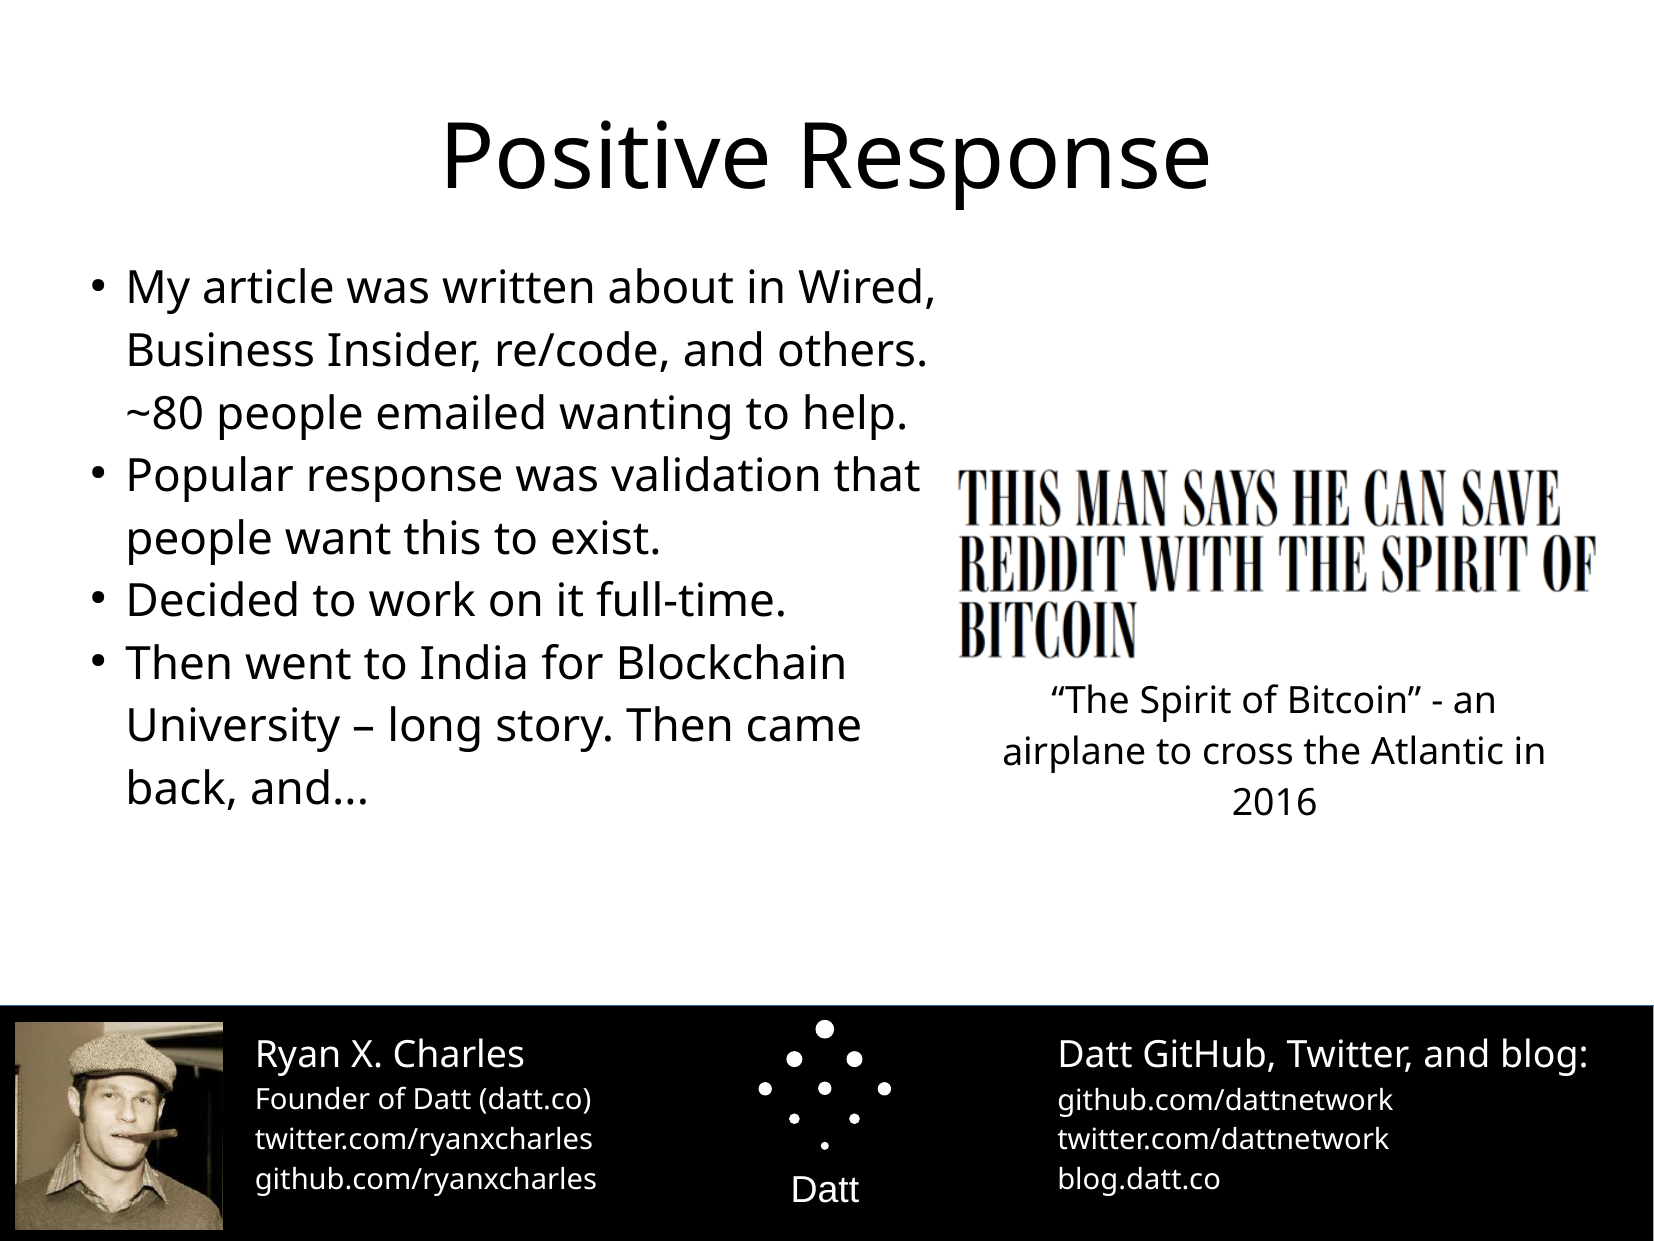

Positive Response
# My article was written about in Wired, Business Insider, re/code, and others. ~80 people emailed wanting to help.
Popular response was validation that people want this to exist.
Decided to work on it full-time.
Then went to India for Blockchain University – long story. Then came back, and...
“The Spirit of Bitcoin” - an airplane to cross the Atlantic in 2016
Ryan X. Charles
Founder of Datt (datt.co)
twitter.com/ryanxcharles
github.com/ryanxcharles
Datt GitHub, Twitter, and blog:
github.com/dattnetwork
twitter.com/dattnetwork
blog.datt.co
Datt